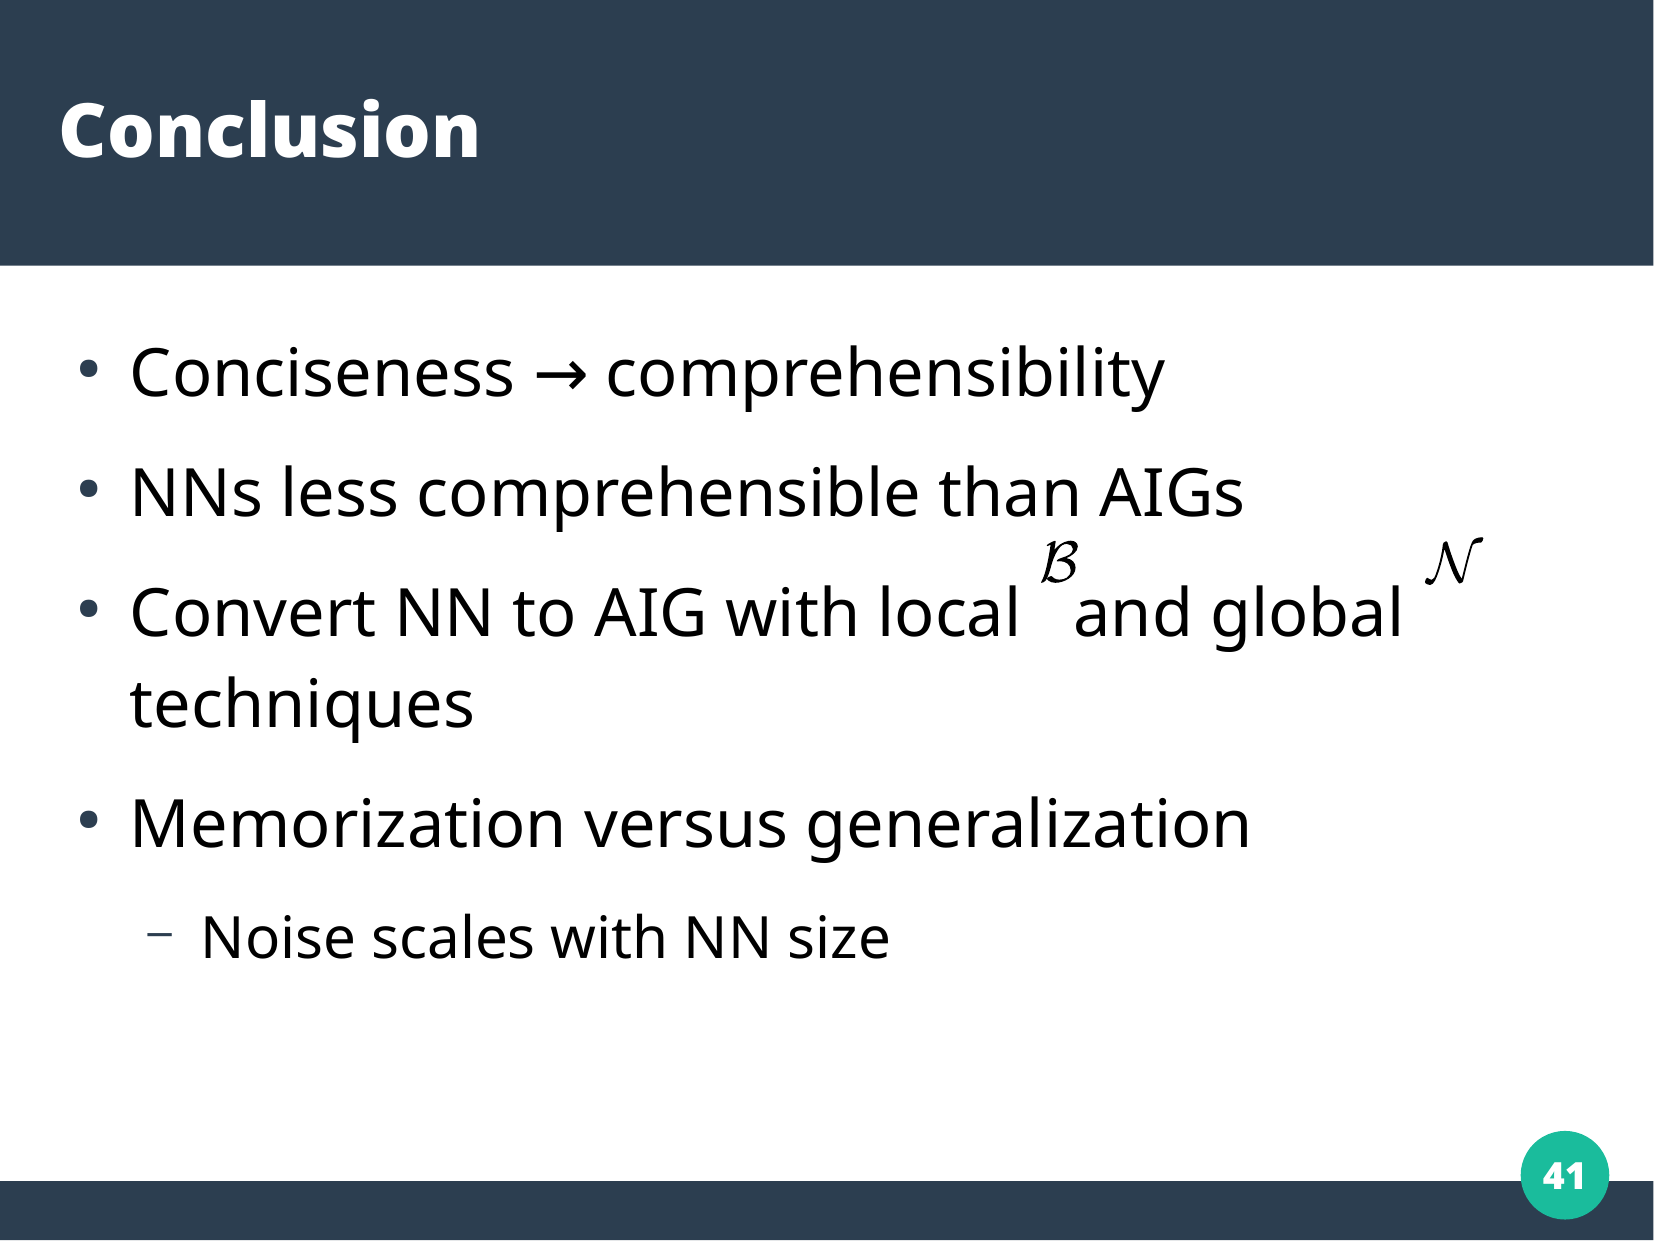

# Conclusion
Conciseness → comprehensibility
NNs less comprehensible than AIGs
Convert NN to AIG with local and global techniques
Memorization versus generalization
Noise scales with NN size
41